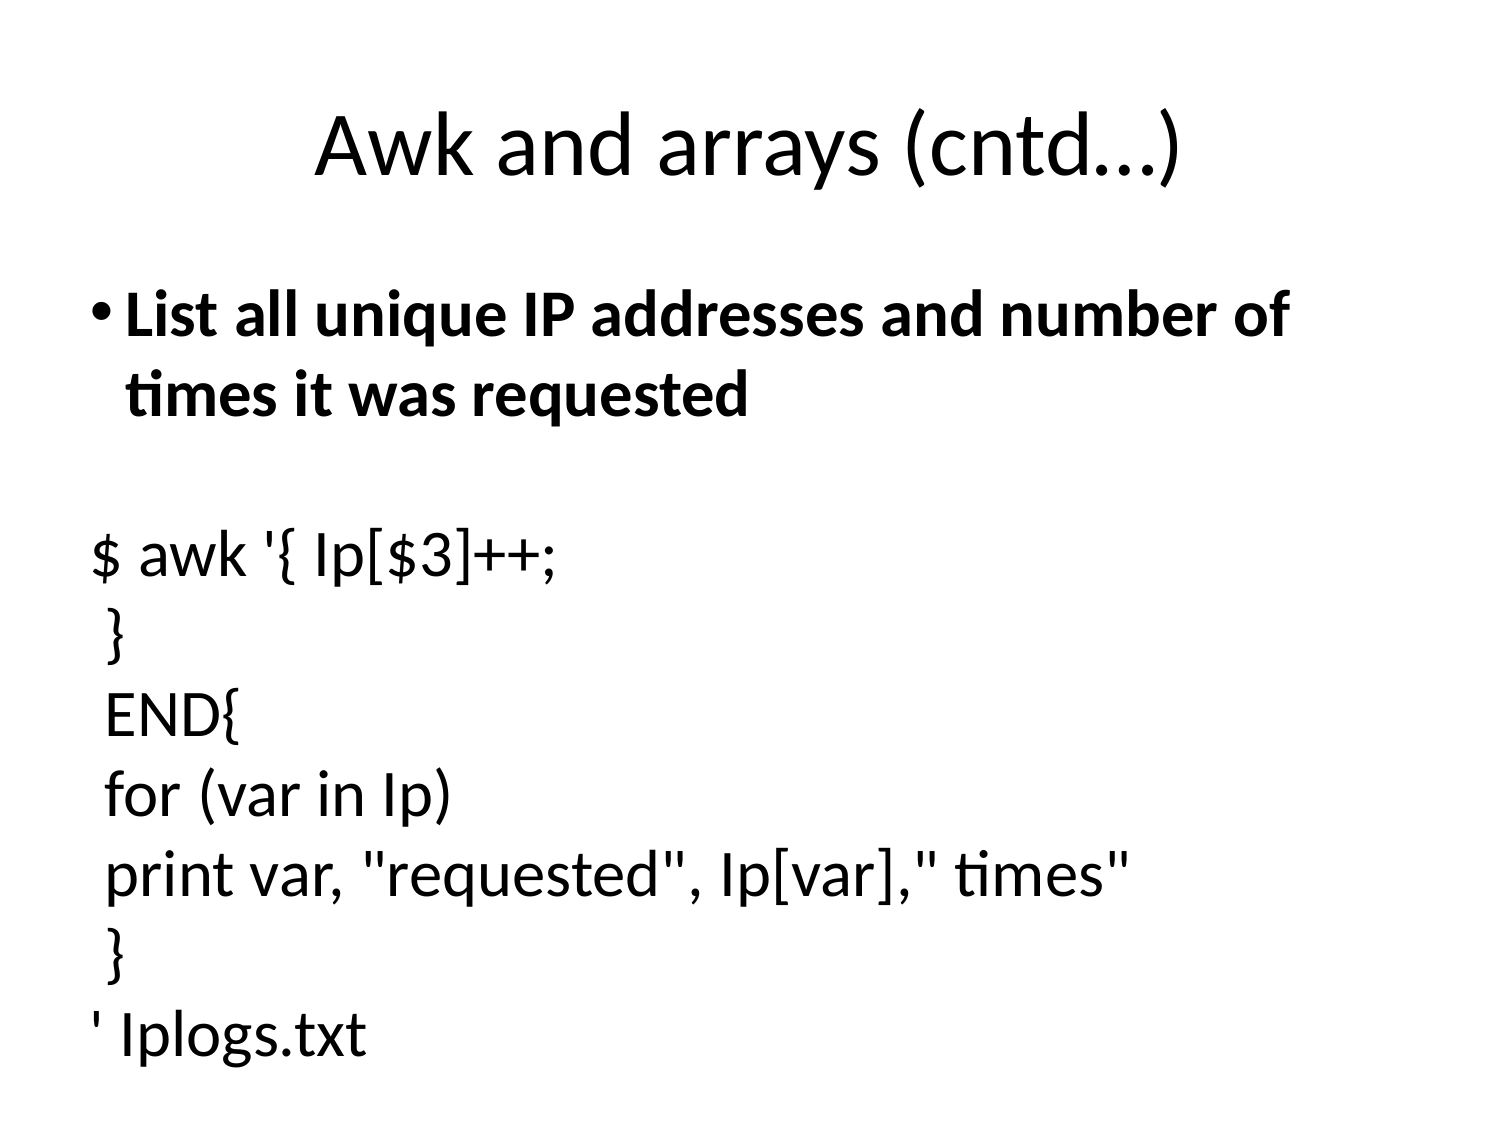

Awk and arrays (cntd…)
List all unique IP addresses and number of times it was requested
$ awk '{ Ip[$3]++;
 }
 END{
 for (var in Ip)
 print var, "requested", Ip[var]," times"
 }
' Iplogs.txt